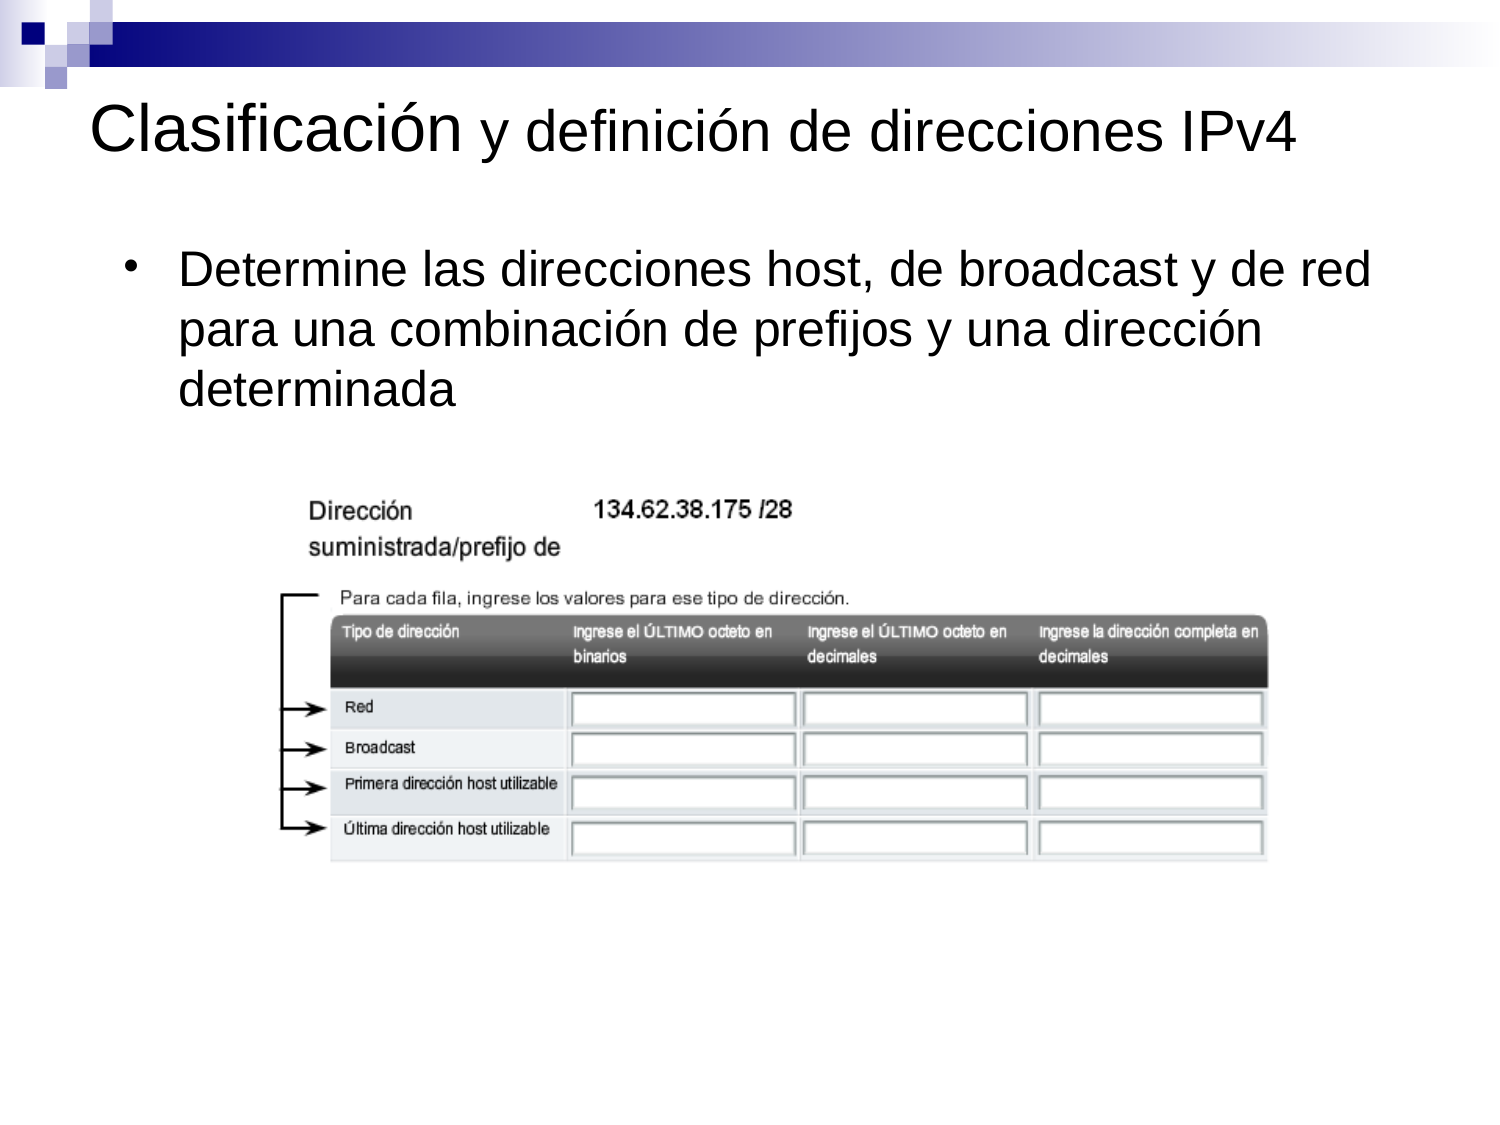

Clasificación y definición de direcciones IPv4
Determine las direcciones host, de broadcast y de red para una combinación de prefijos y una dirección determinada